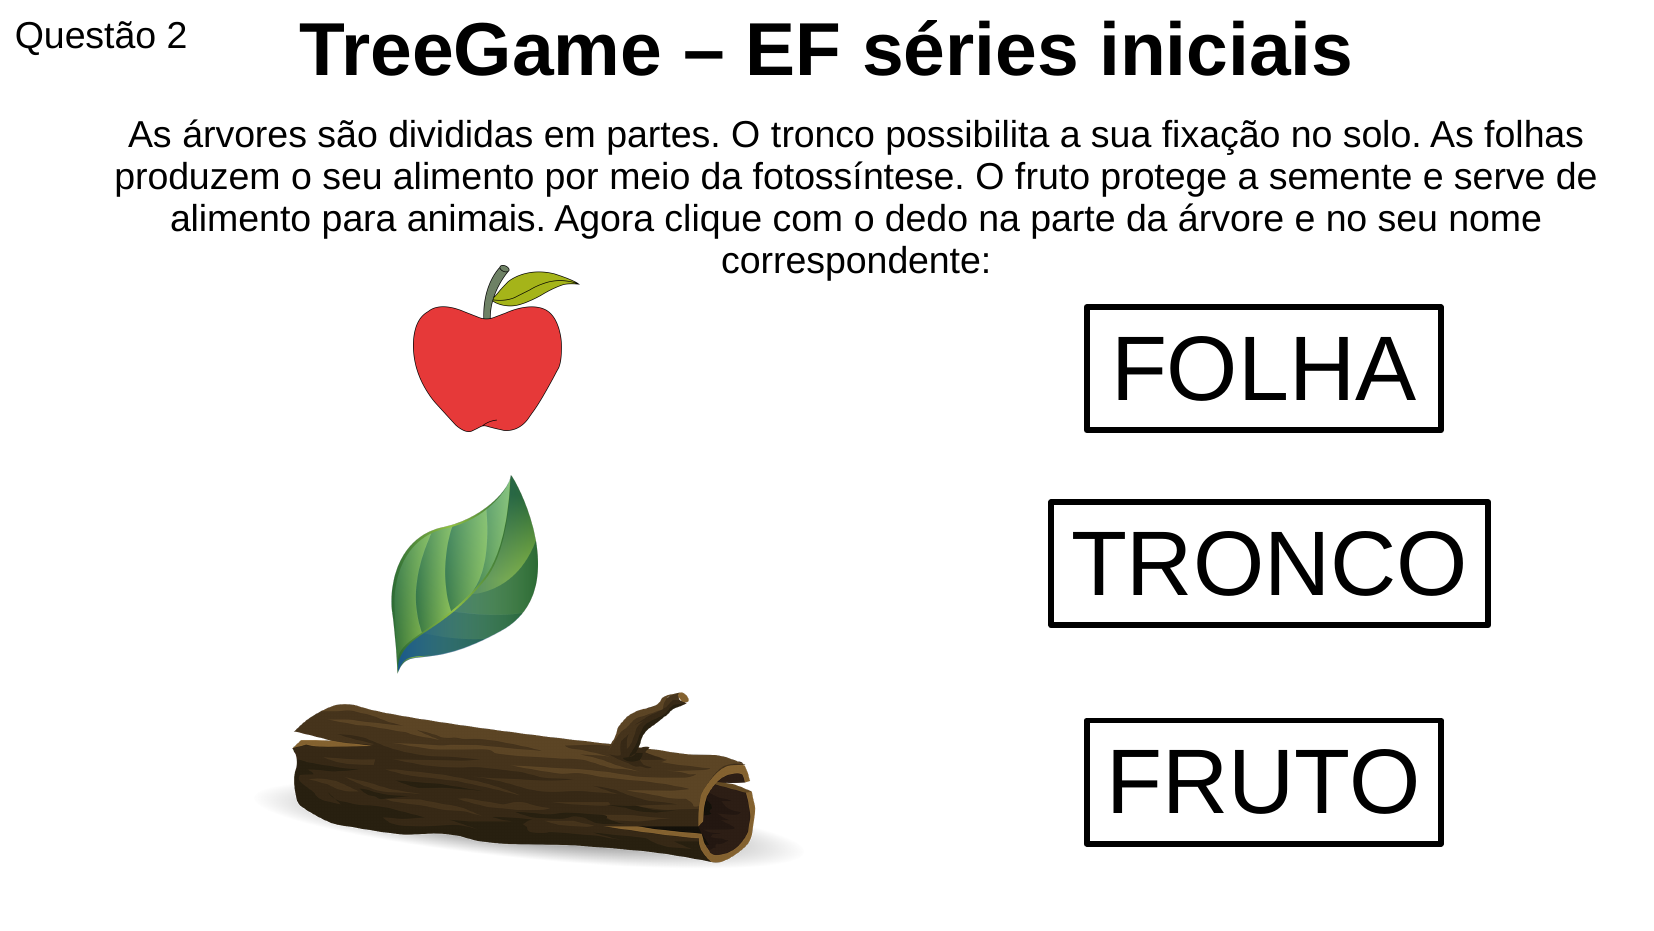

# TreeGame – EF séries iniciais
Questão 2
As árvores são divididas em partes. O tronco possibilita a sua fixação no solo. As folhas produzem o seu alimento por meio da fotossíntese. O fruto protege a semente e serve de alimento para animais. Agora clique com o dedo na parte da árvore e no seu nome correspondente:
FOLHA
TRONCO
FRUTO